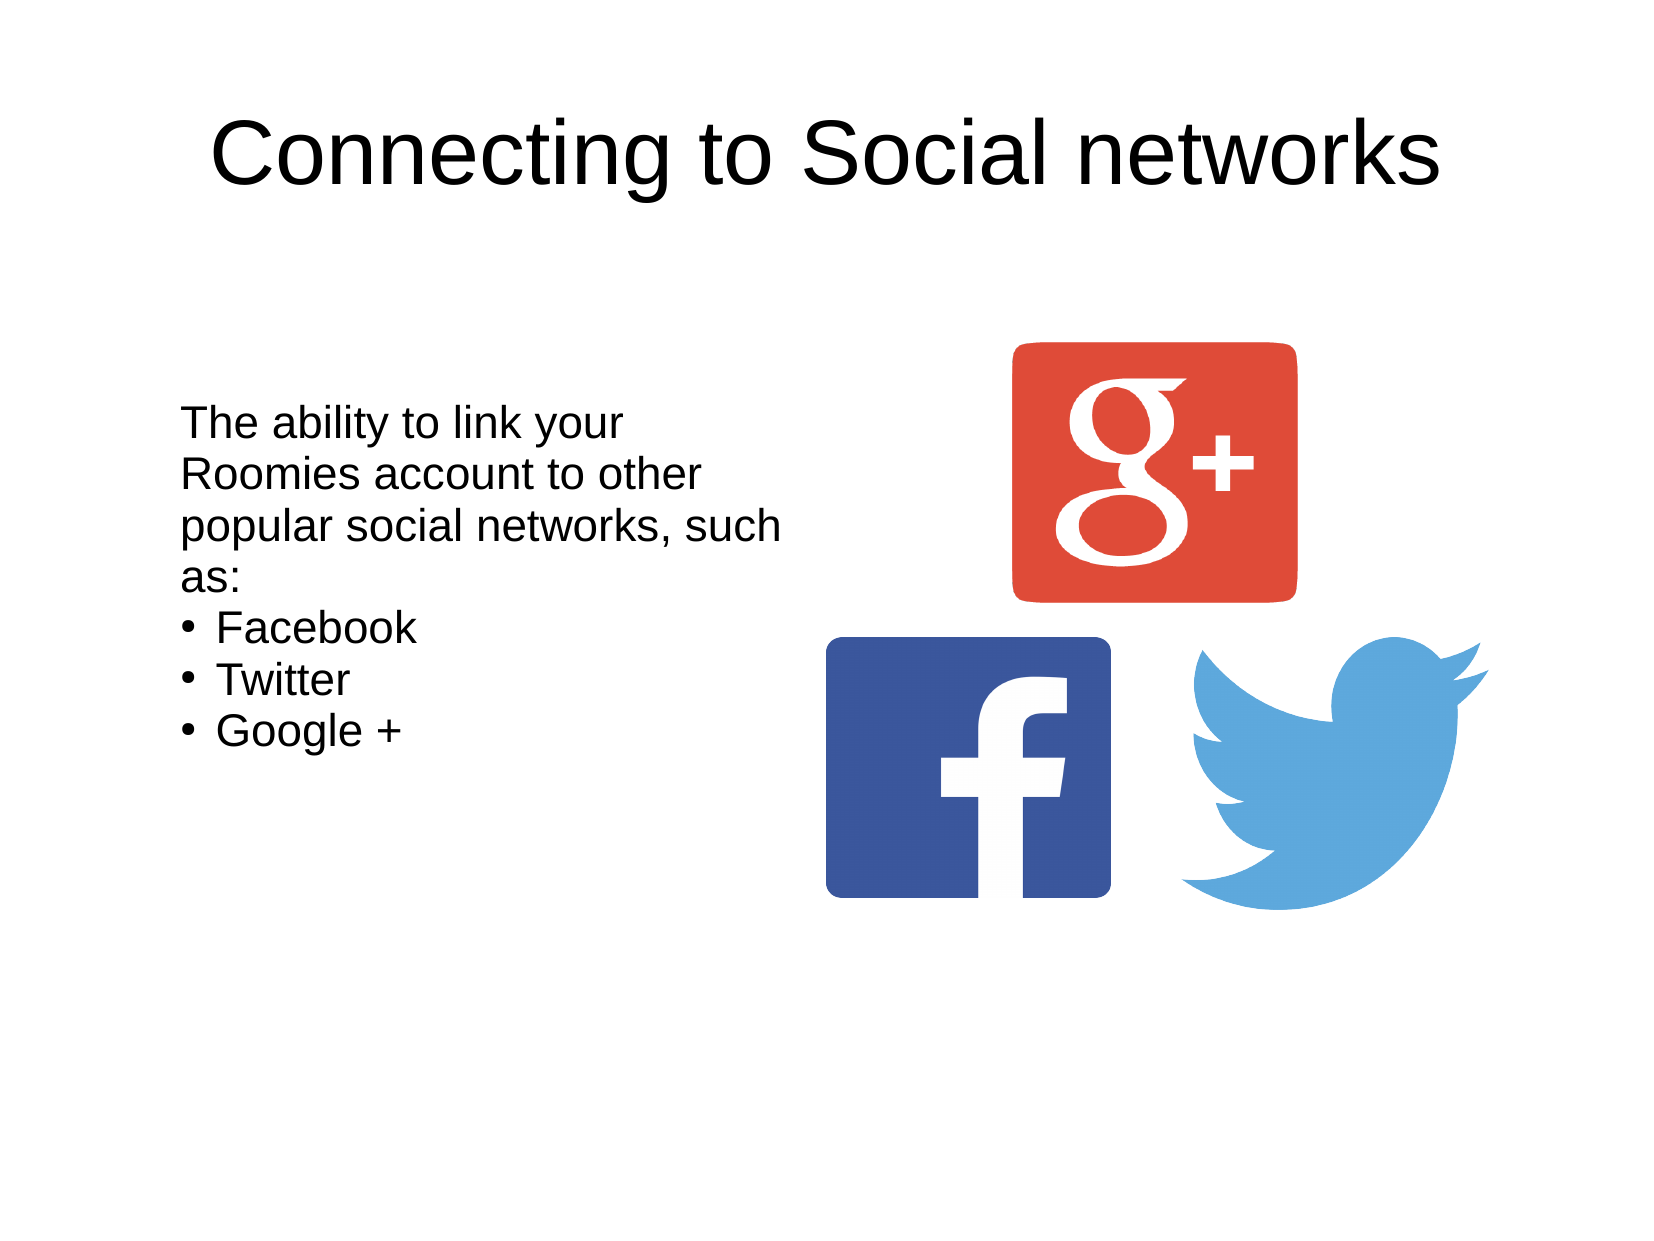

# Connecting to Social networks
The ability to link your Roomies account to other popular social networks, such as:
Facebook
Twitter
Google +